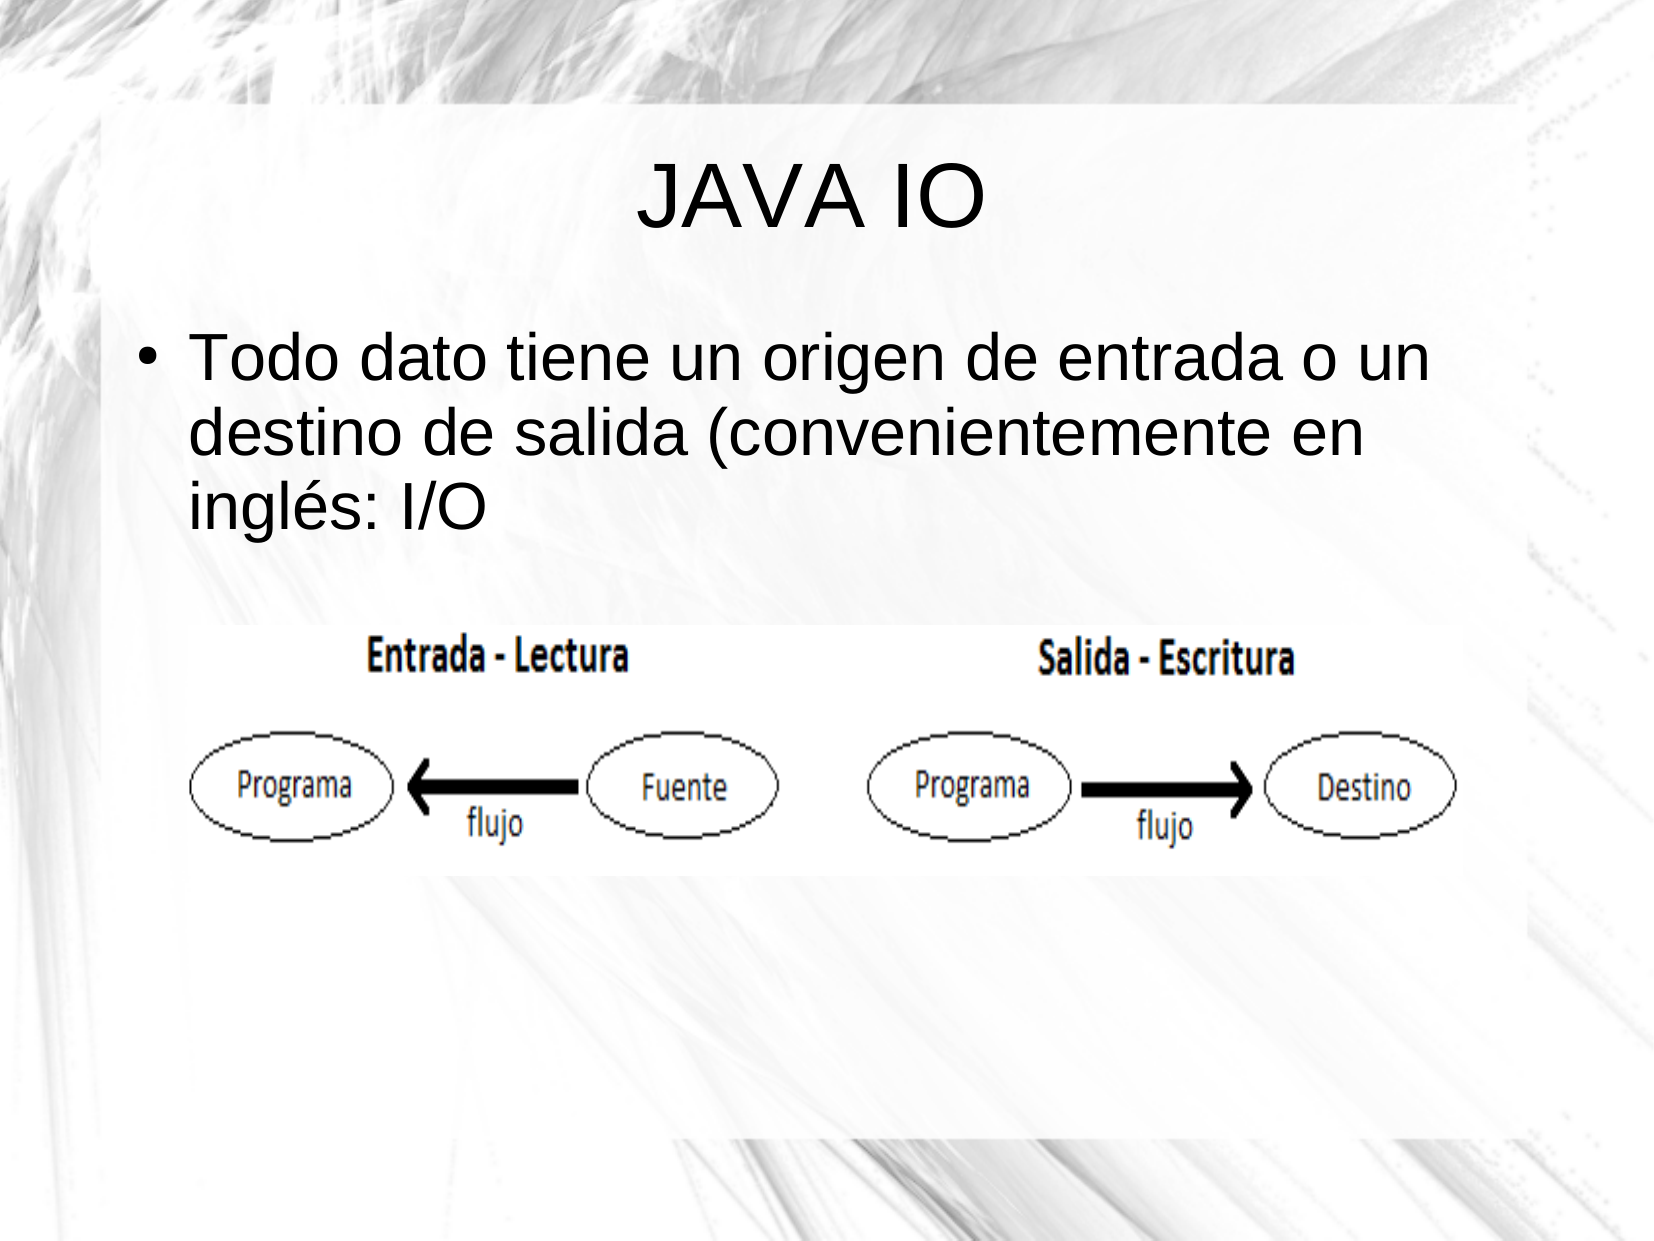

# JAVA IO
Todo dato tiene un origen de entrada o un destino de salida (convenientemente en inglés: I/O